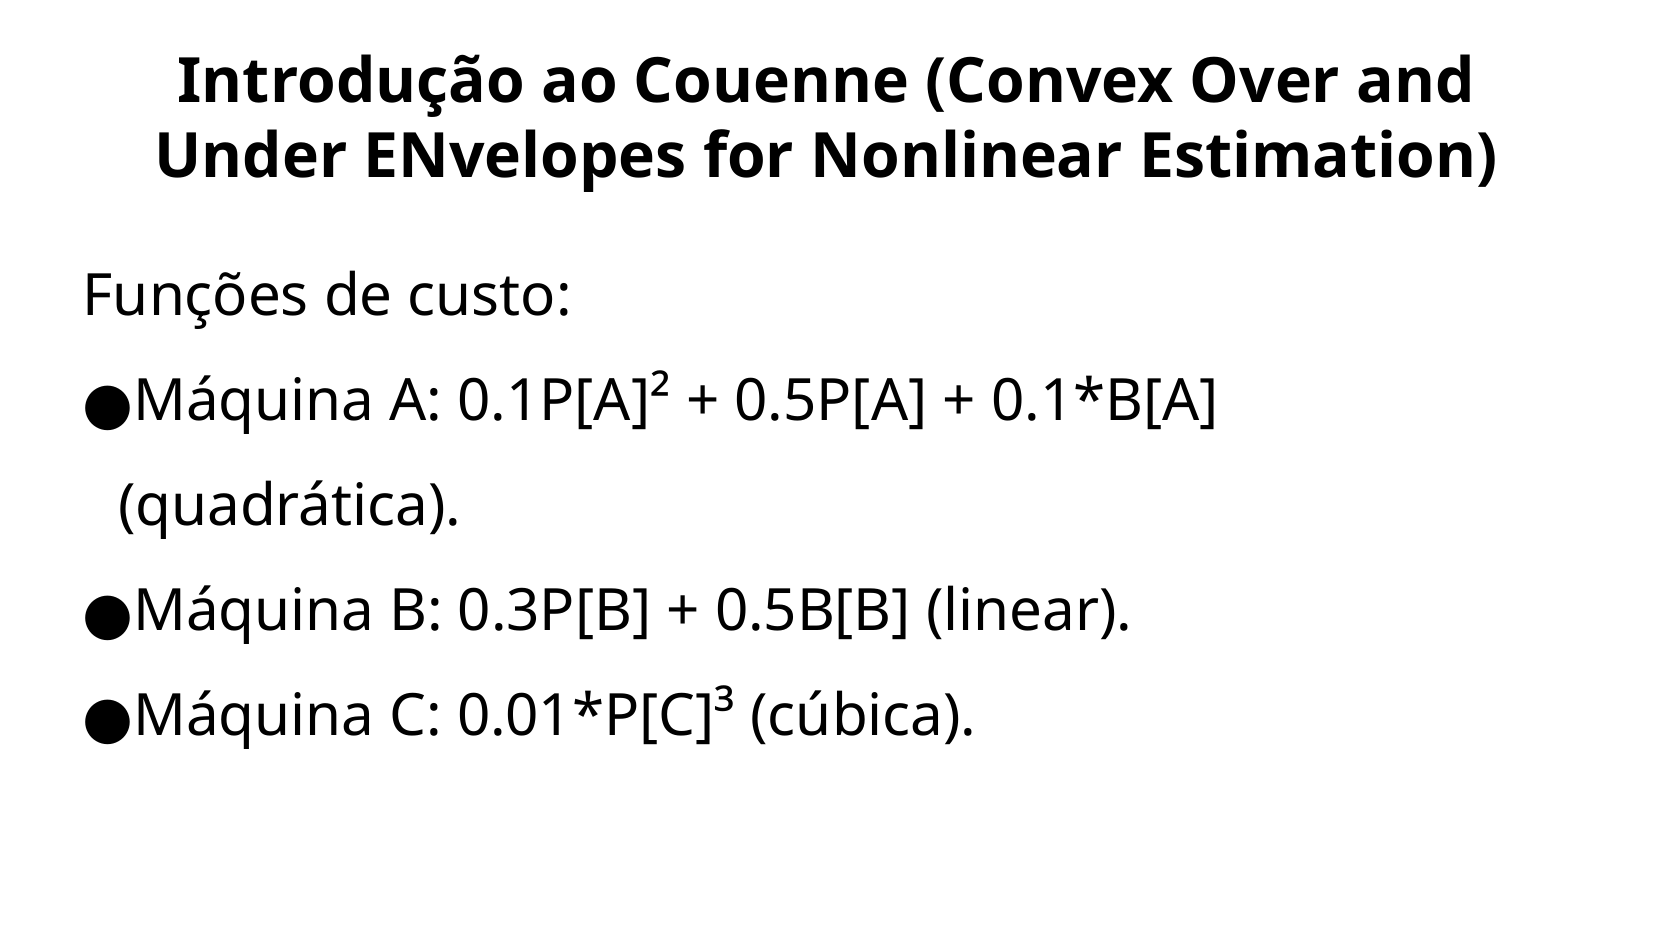

Introdução ao Couenne (Convex Over and Under ENvelopes for Nonlinear Estimation)
Funções de custo:
Máquina A: 0.1P[A]² + 0.5P[A] + 0.1*B[A] (quadrática).
Máquina B: 0.3P[B] + 0.5B[B] (linear).
Máquina C: 0.01*P[C]³ (cúbica).